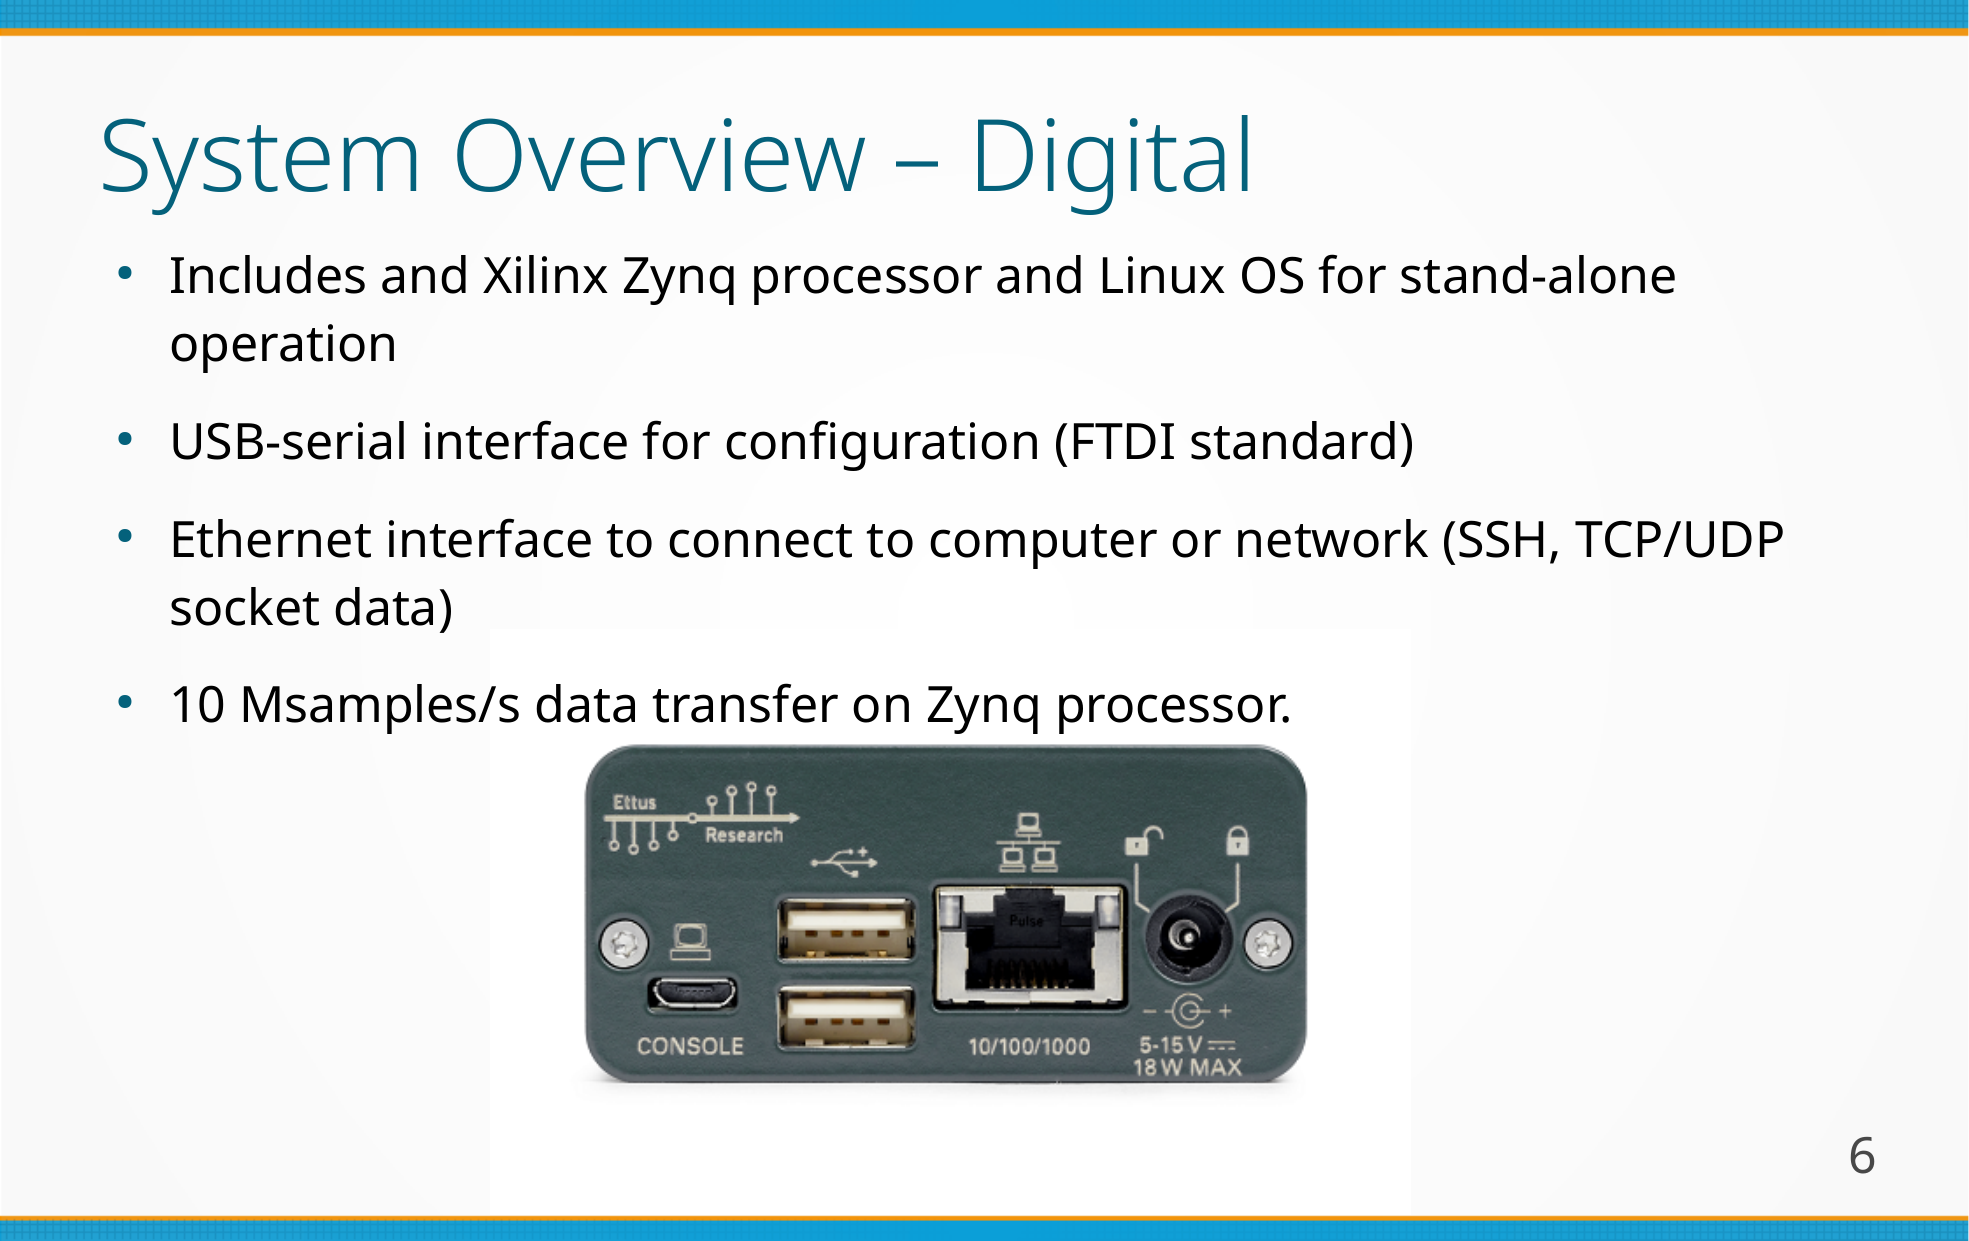

# System Overview – Digital
Includes and Xilinx Zynq processor and Linux OS for stand-alone operation
USB-serial interface for configuration (FTDI standard)
Ethernet interface to connect to computer or network (SSH, TCP/UDP socket data)
10 Msamples/s data transfer on Zynq processor.
6